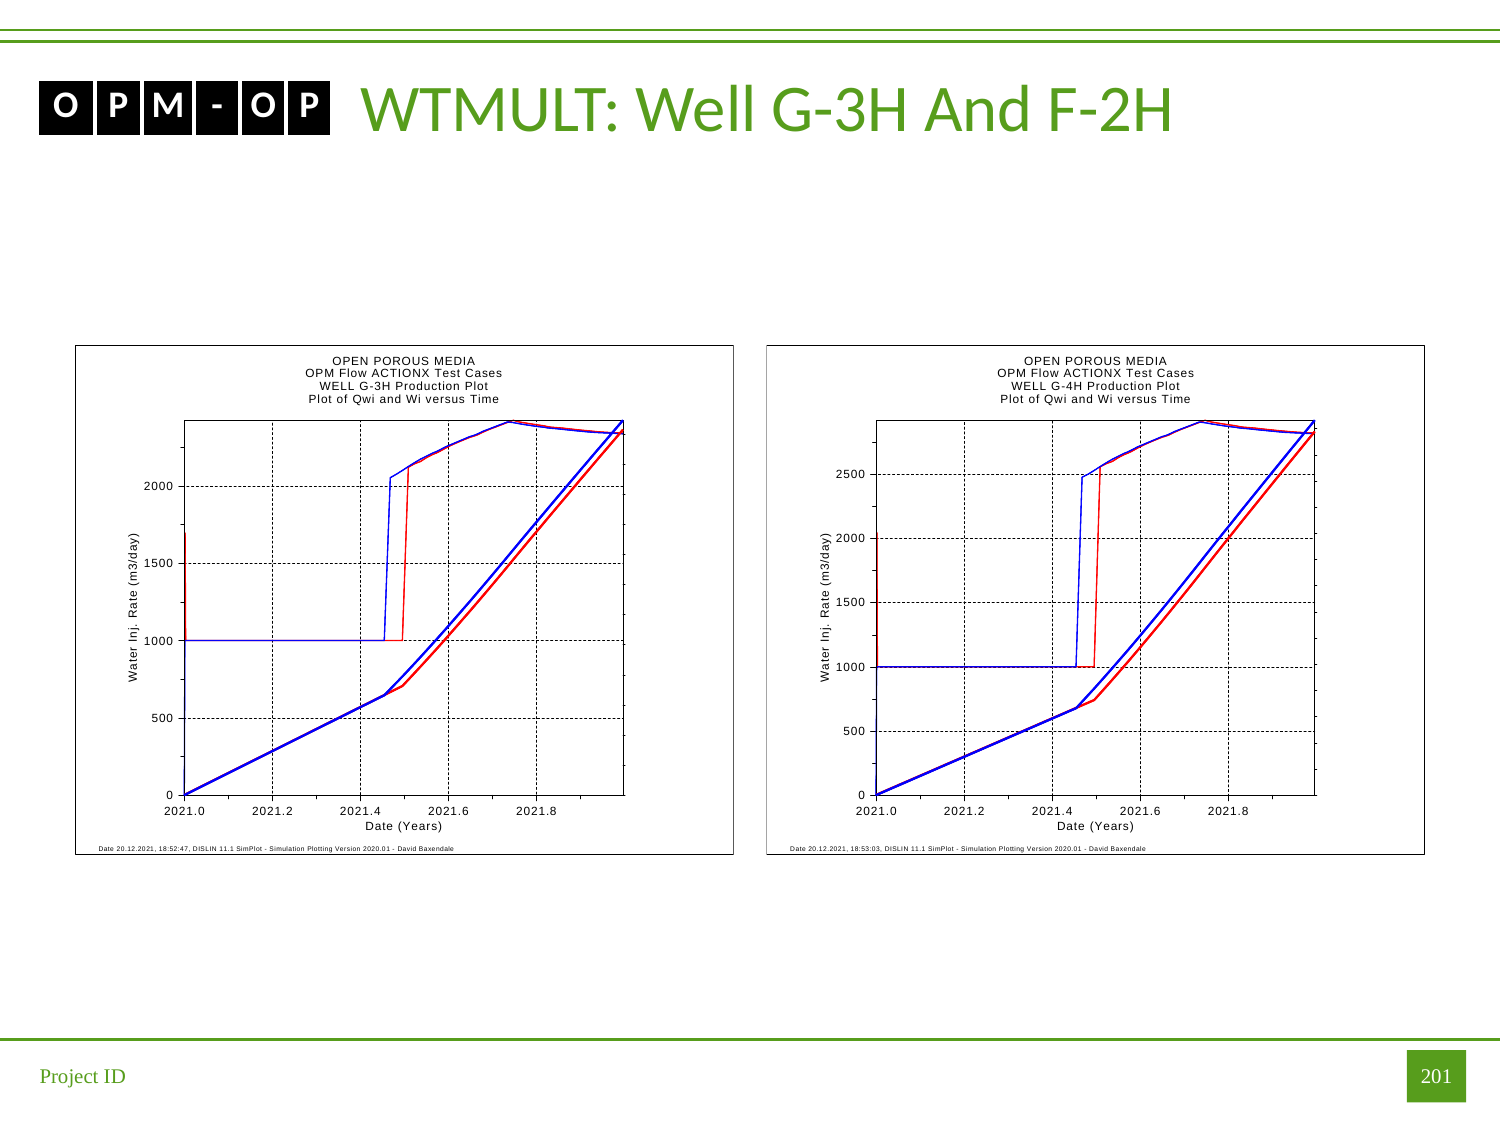

# WTMULT: well G-3H and F-2H
Project ID
201